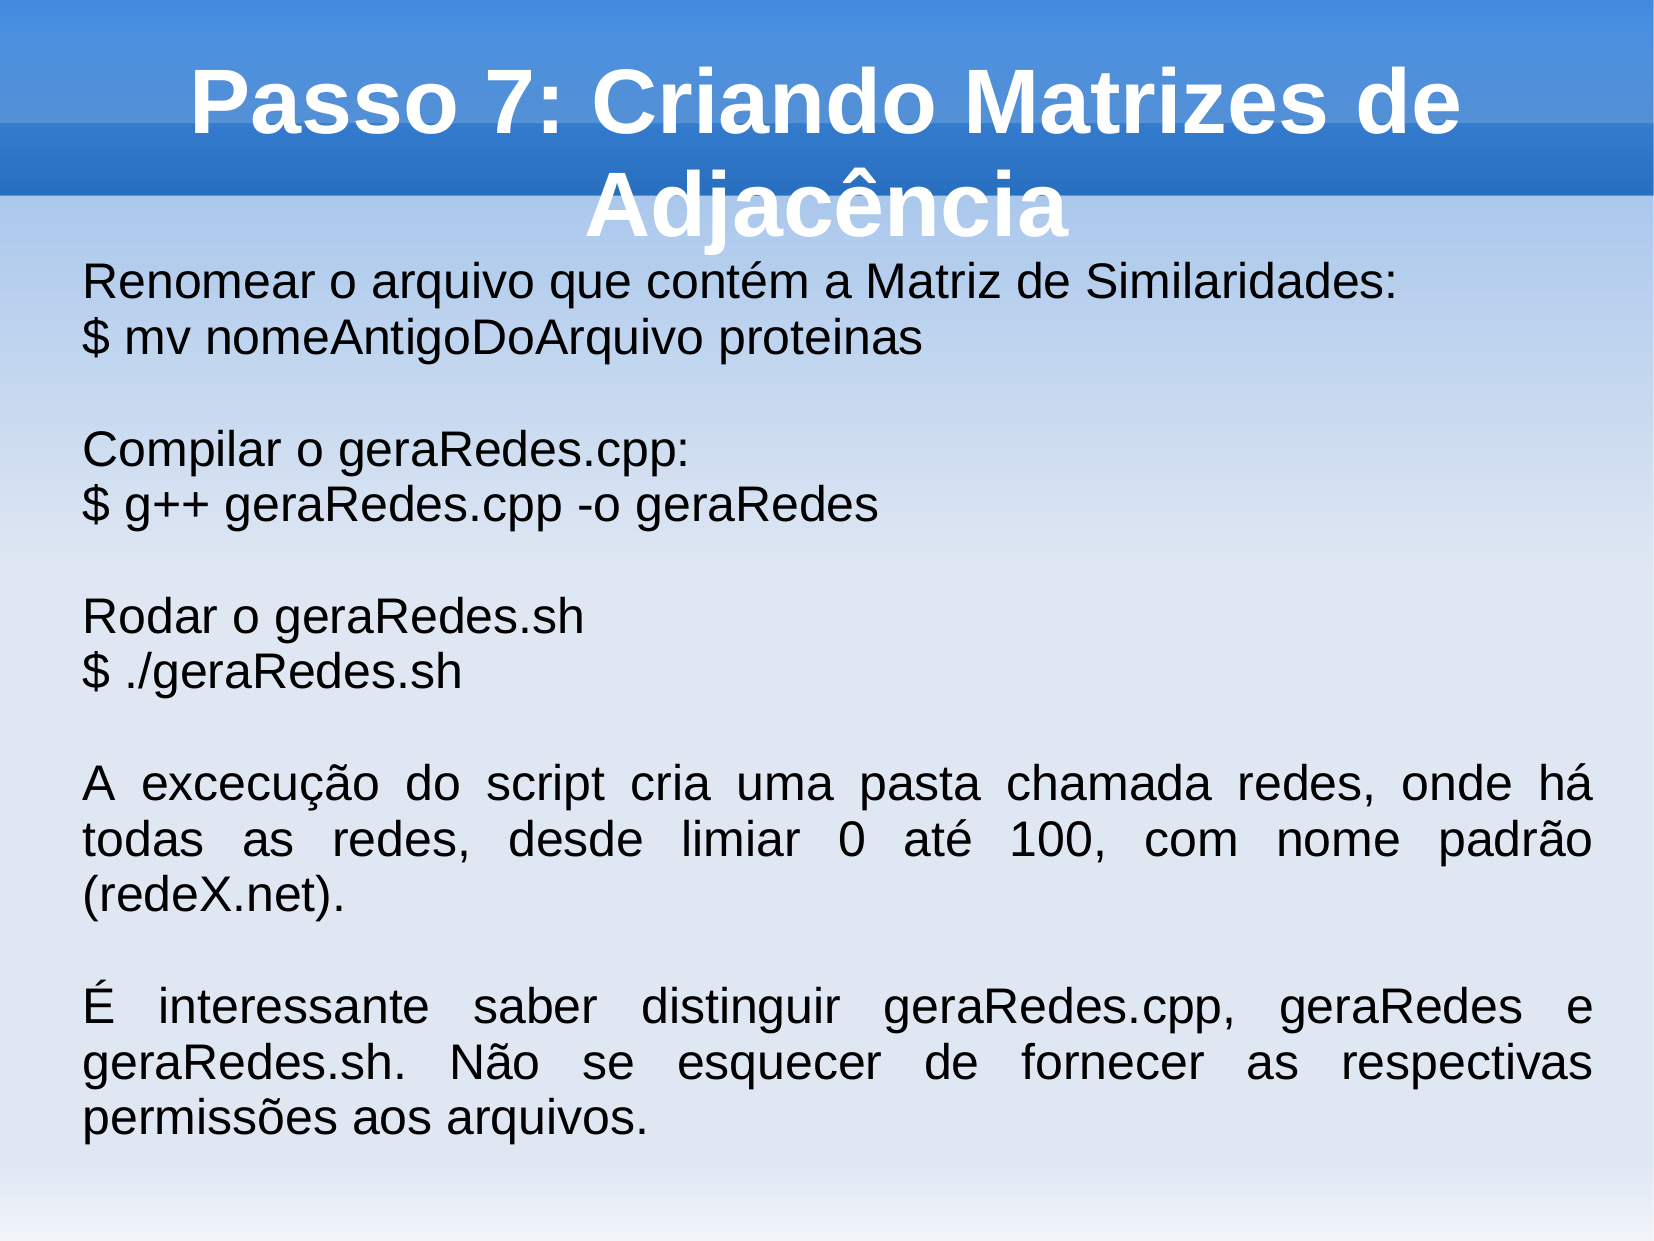

# Passo 7: Criando Matrizes de Adjacência
Renomear o arquivo que contém a Matriz de Similaridades:
$ mv nomeAntigoDoArquivo proteinas
Compilar o geraRedes.cpp:
$ g++ geraRedes.cpp -o geraRedes
Rodar o geraRedes.sh
$ ./geraRedes.sh
A excecução do script cria uma pasta chamada redes, onde há todas as redes, desde limiar 0 até 100, com nome padrão (redeX.net).
É interessante saber distinguir geraRedes.cpp, geraRedes e geraRedes.sh. Não se esquecer de fornecer as respectivas permissões aos arquivos.